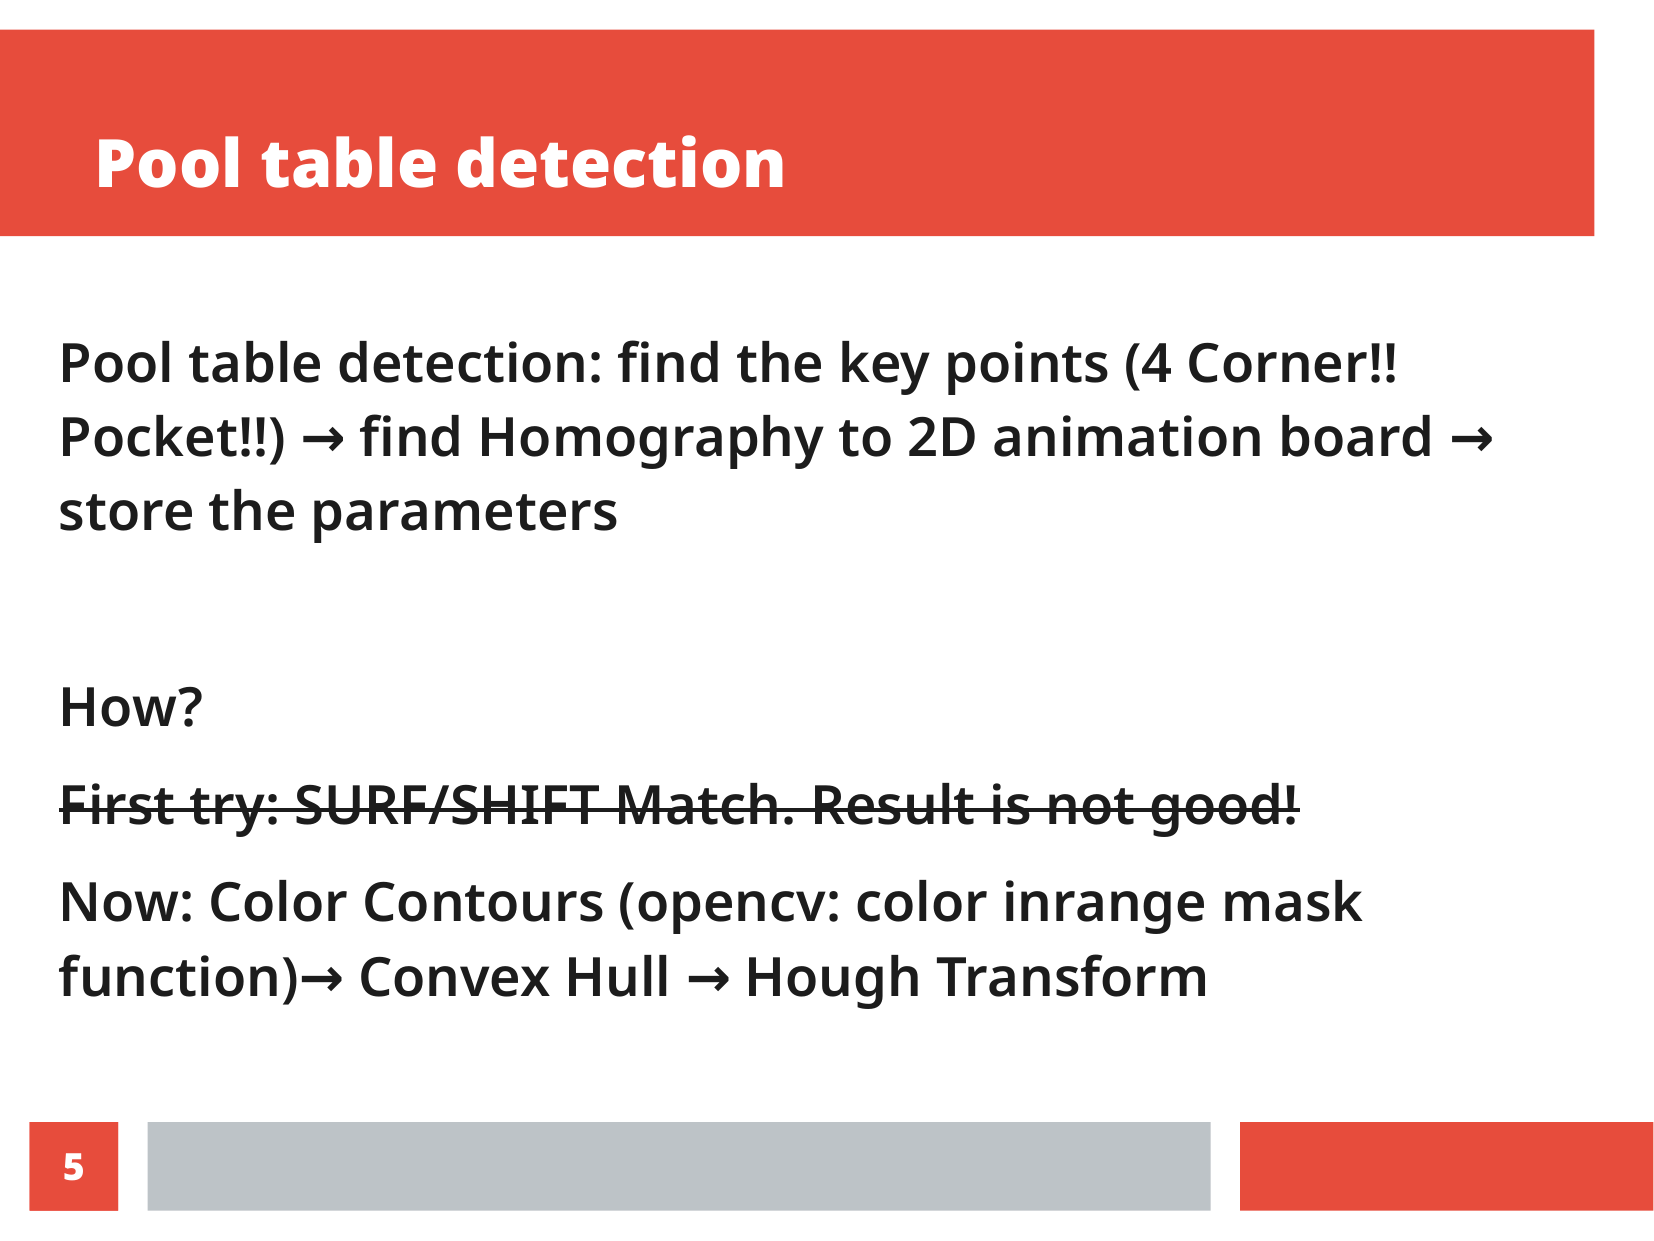

# Pool table detection
Pool table detection: find the key points (4 Corner!! Pocket!!) → find Homography to 2D animation board → store the parameters
How?
First try: SURF/SHIFT Match. Result is not good!
Now: Color Contours (opencv: color inrange mask function)→ Convex Hull → Hough Transform
5